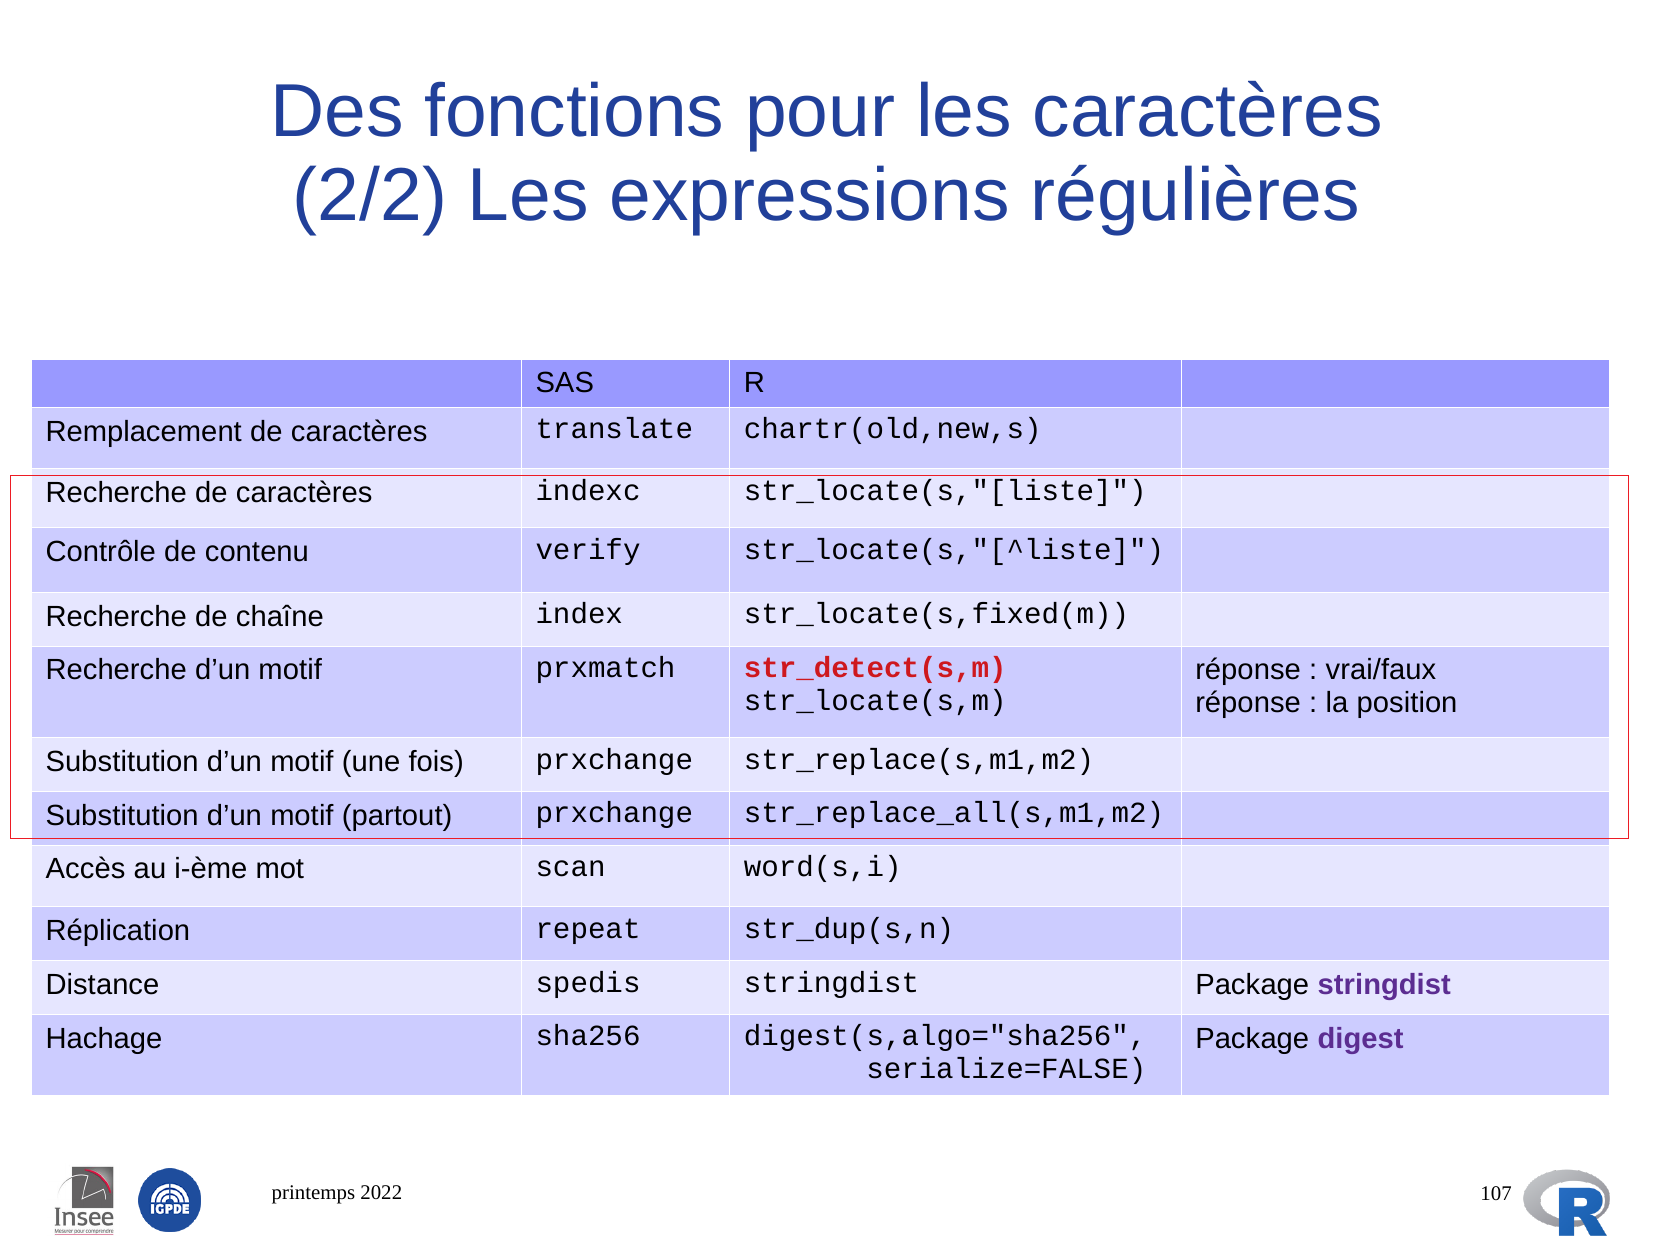

# Des fonctions pour les caractères (2/2) Les expressions régulières
| | SAS | R | |
| --- | --- | --- | --- |
| Remplacement de caractères | translate | chartr(old,new,s) | |
| Recherche de caractères | indexc | str\_locate(s,"[liste]") | |
| Contrôle de contenu | verify | str\_locate(s,"[^liste]") | |
| Recherche de chaîne | index | str\_locate(s,fixed(m)) | |
| Recherche d’un motif | prxmatch | str\_detect(s,m) str\_locate(s,m) | réponse : vrai/faux réponse : la position |
| Substitution d’un motif (une fois) | prxchange | str\_replace(s,m1,m2) | |
| Substitution d’un motif (partout) | prxchange | str\_replace\_all(s,m1,m2) | |
| Accès au i-ème mot | scan | word(s,i) | |
| Réplication | repeat | str\_dup(s,n) | |
| Distance | spedis | stringdist | Package stringdist |
| Hachage | sha256 | digest(s,algo="sha256", serialize=FALSE) | Package digest |
printemps 2022
107